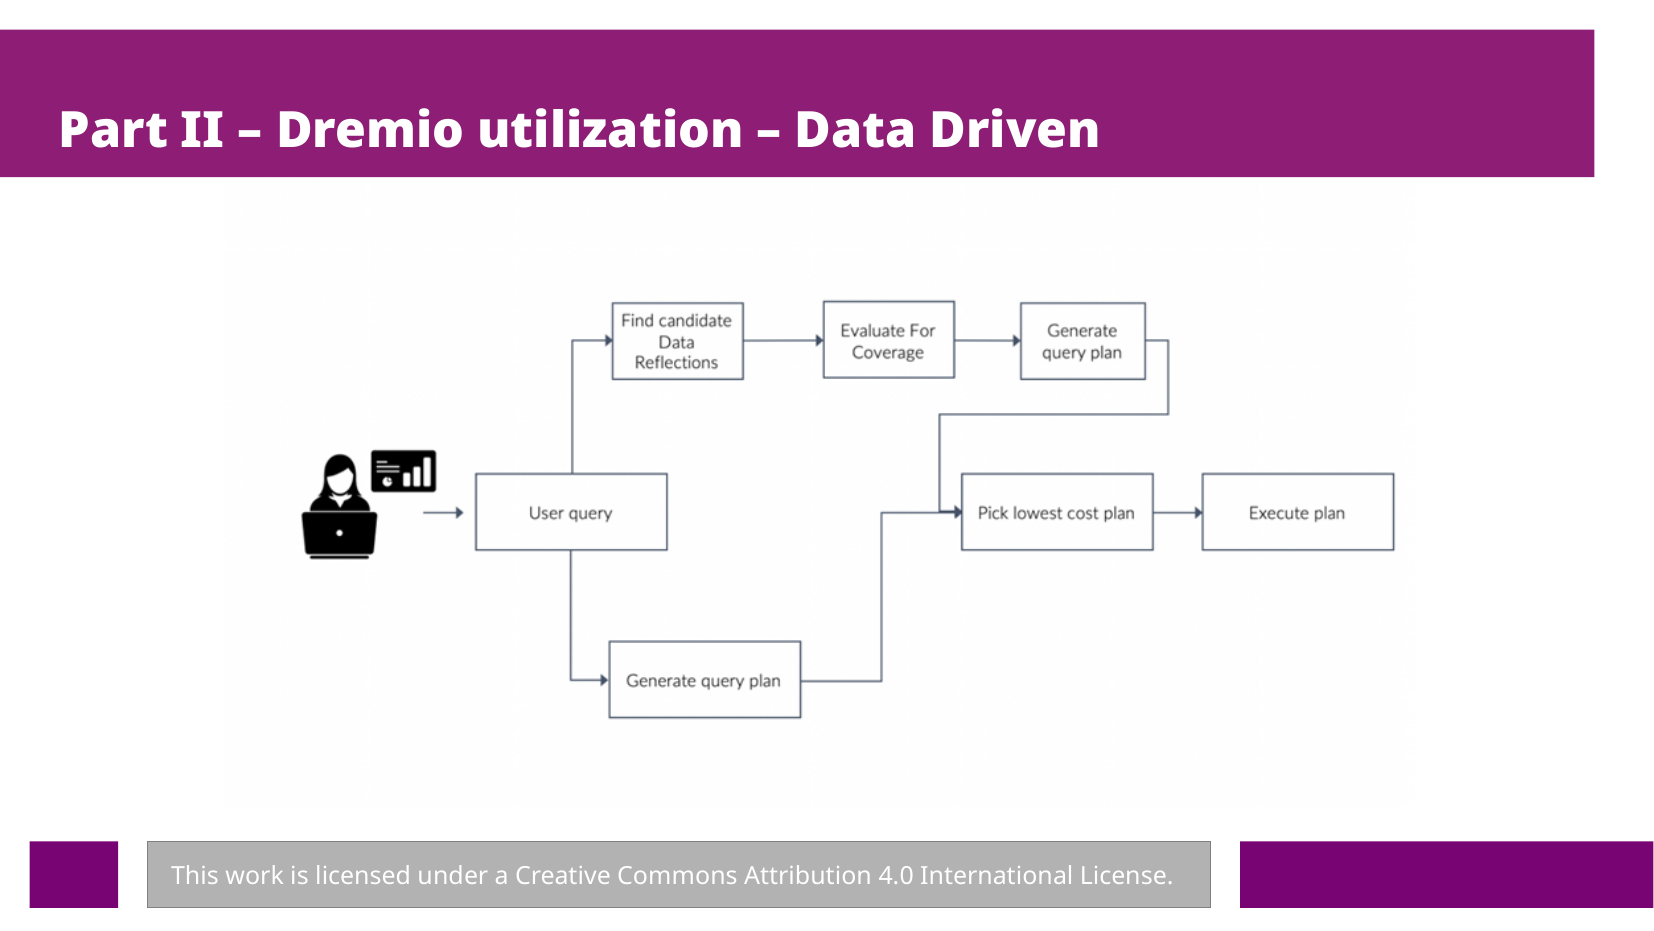

# Part II – Dremio utilization – Data Driven